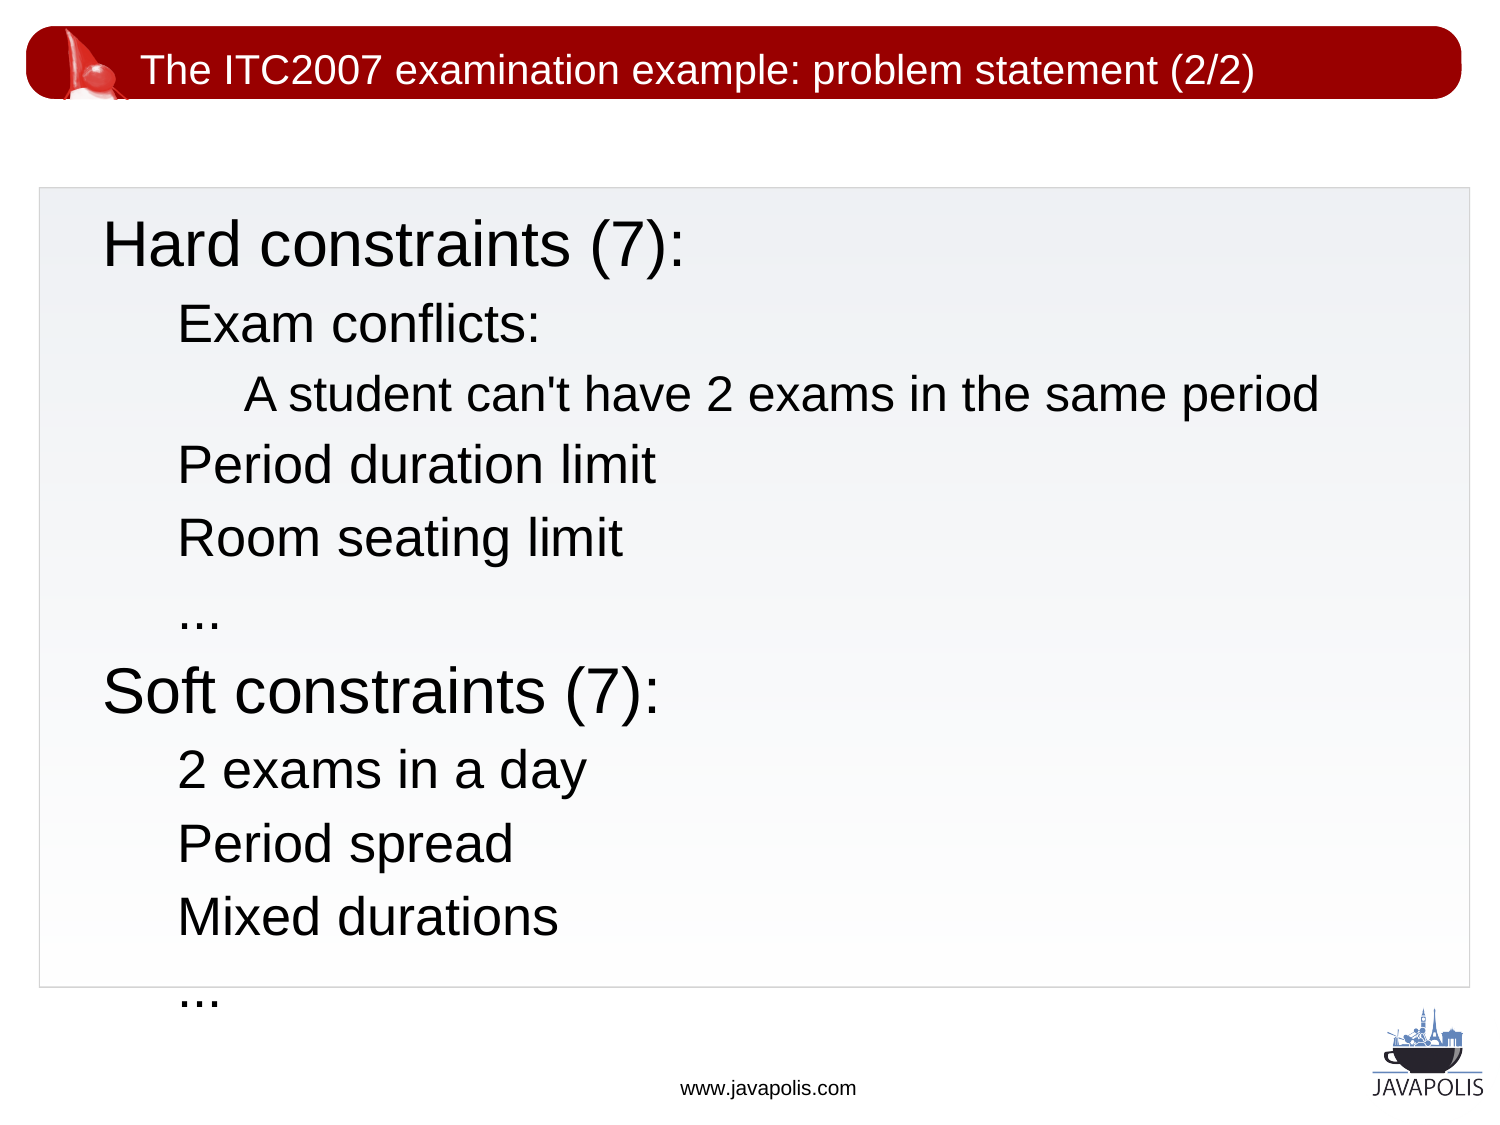

The ITC2007 examination example: problem statement (2/2)
# Hard constraints (7):
Exam conflicts:
A student can't have 2 exams in the same period
Period duration limit
Room seating limit
...
Soft constraints (7):
2 exams in a day
Period spread
Mixed durations
...